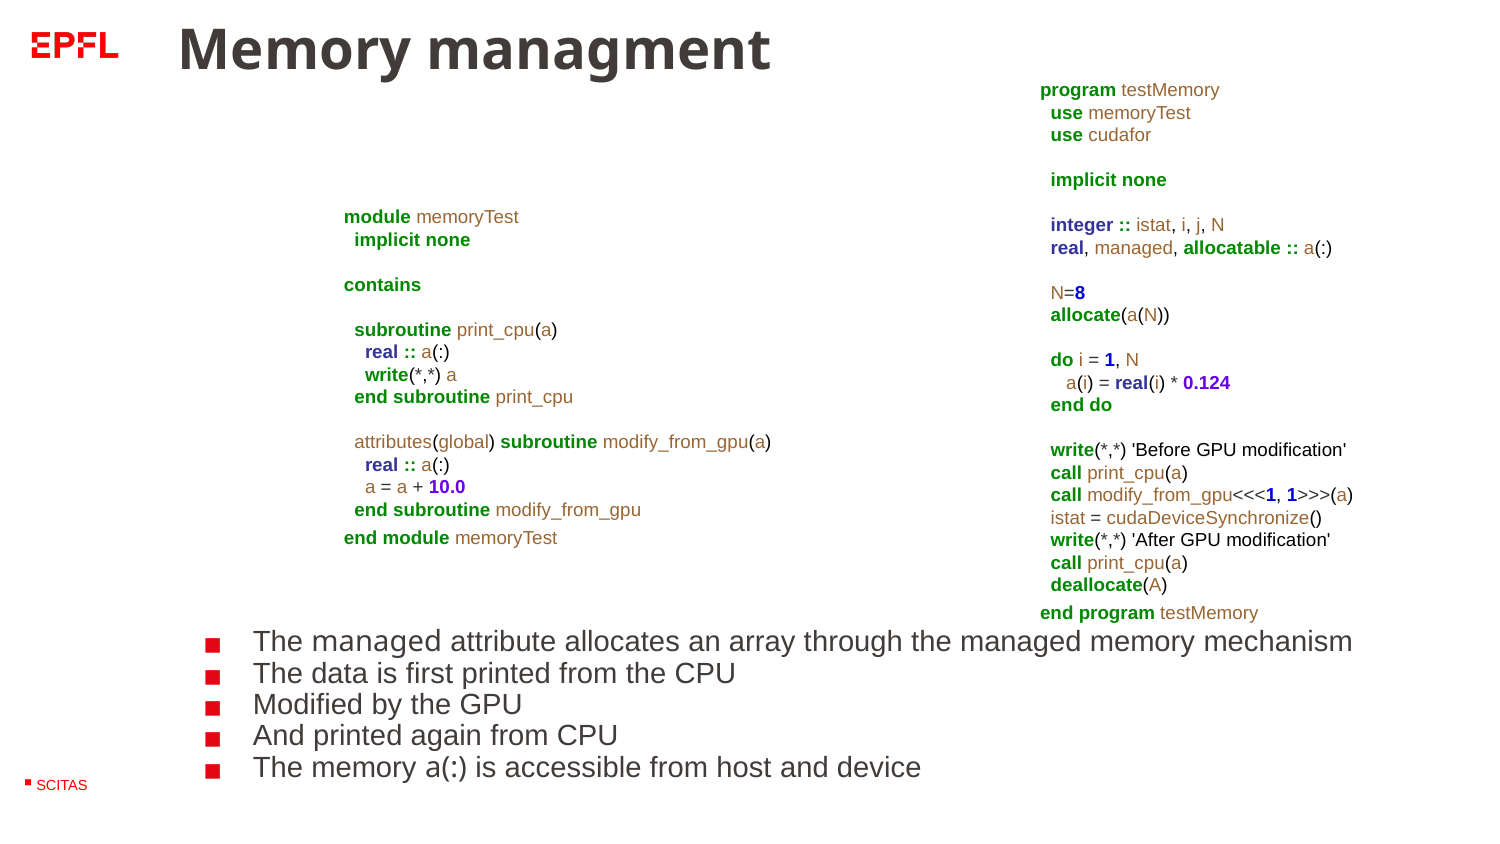

# Memory managment
program testMemory
 use memoryTest
 use cudafor
 implicit none
 integer :: istat, i, j, N
 real, managed, allocatable :: a(:)
 N=8
 allocate(a(N))
 do i = 1, N
 a(i) = real(i) * 0.124
 end do
 write(*,*) 'Before GPU modification'
 call print_cpu(a)
 call modify_from_gpu<<<1, 1>>>(a)
 istat = cudaDeviceSynchronize()
 write(*,*) 'After GPU modification'
 call print_cpu(a)
 deallocate(A)
end program testMemory
module memoryTest
 implicit none
contains
 subroutine print_cpu(a)
 real :: a(:)
 write(*,*) a
 end subroutine print_cpu
 attributes(global) subroutine modify_from_gpu(a)
 real :: a(:)
 a = a + 10.0
 end subroutine modify_from_gpu
end module memoryTest
The managed attribute allocates an array through the managed memory mechanism
The data is first printed from the CPU
Modified by the GPU
And printed again from CPU
The memory a(:) is accessible from host and device